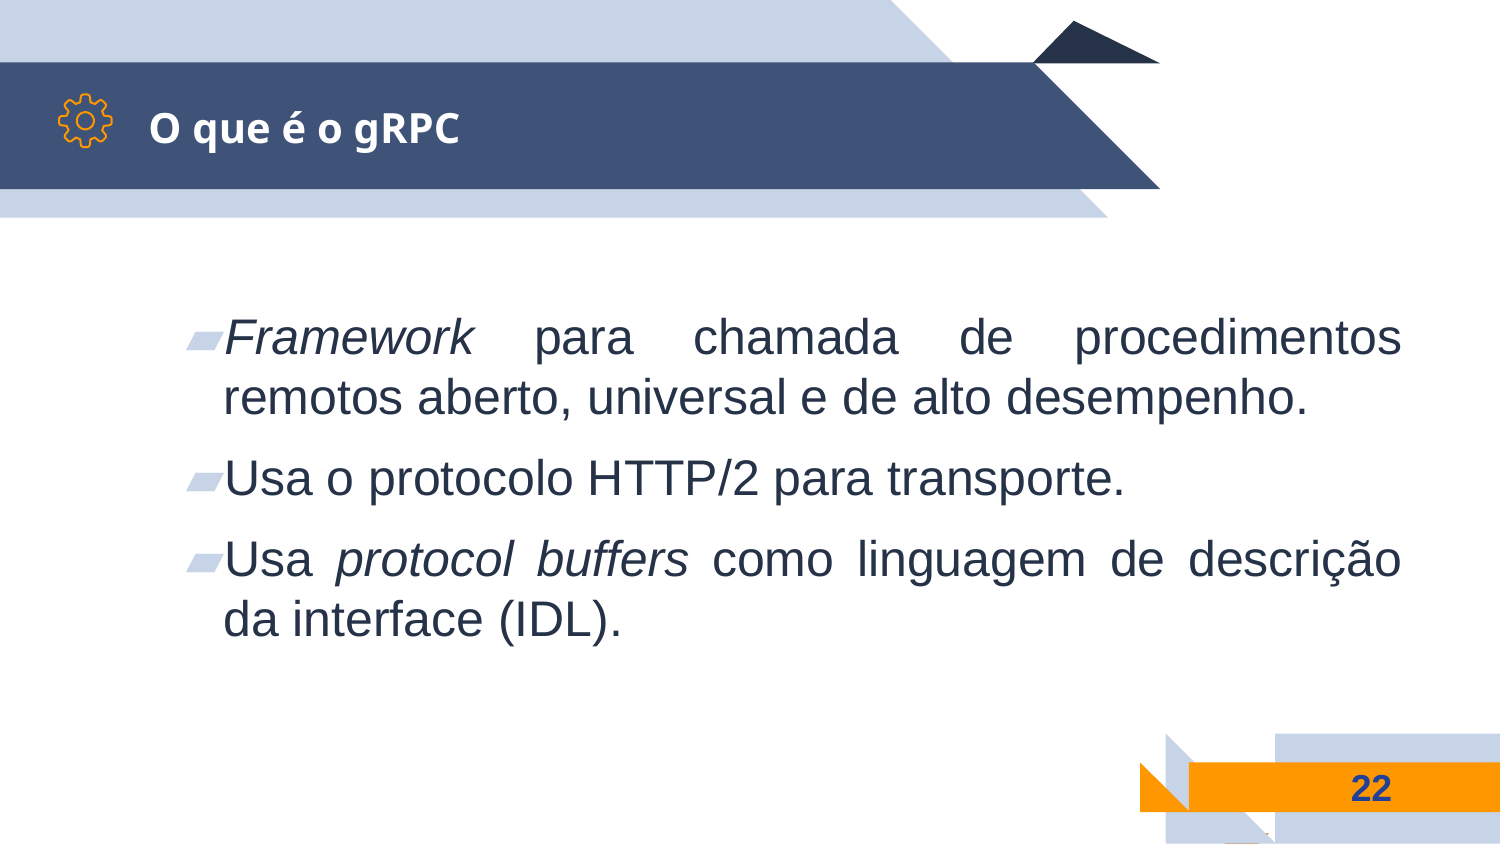

O que é o gRPC
Framework para chamada de procedimentos remotos aberto, universal e de alto desempenho.
Usa o protocolo HTTP/2 para transporte.
Usa protocol buffers como linguagem de descrição da interface (IDL).
22